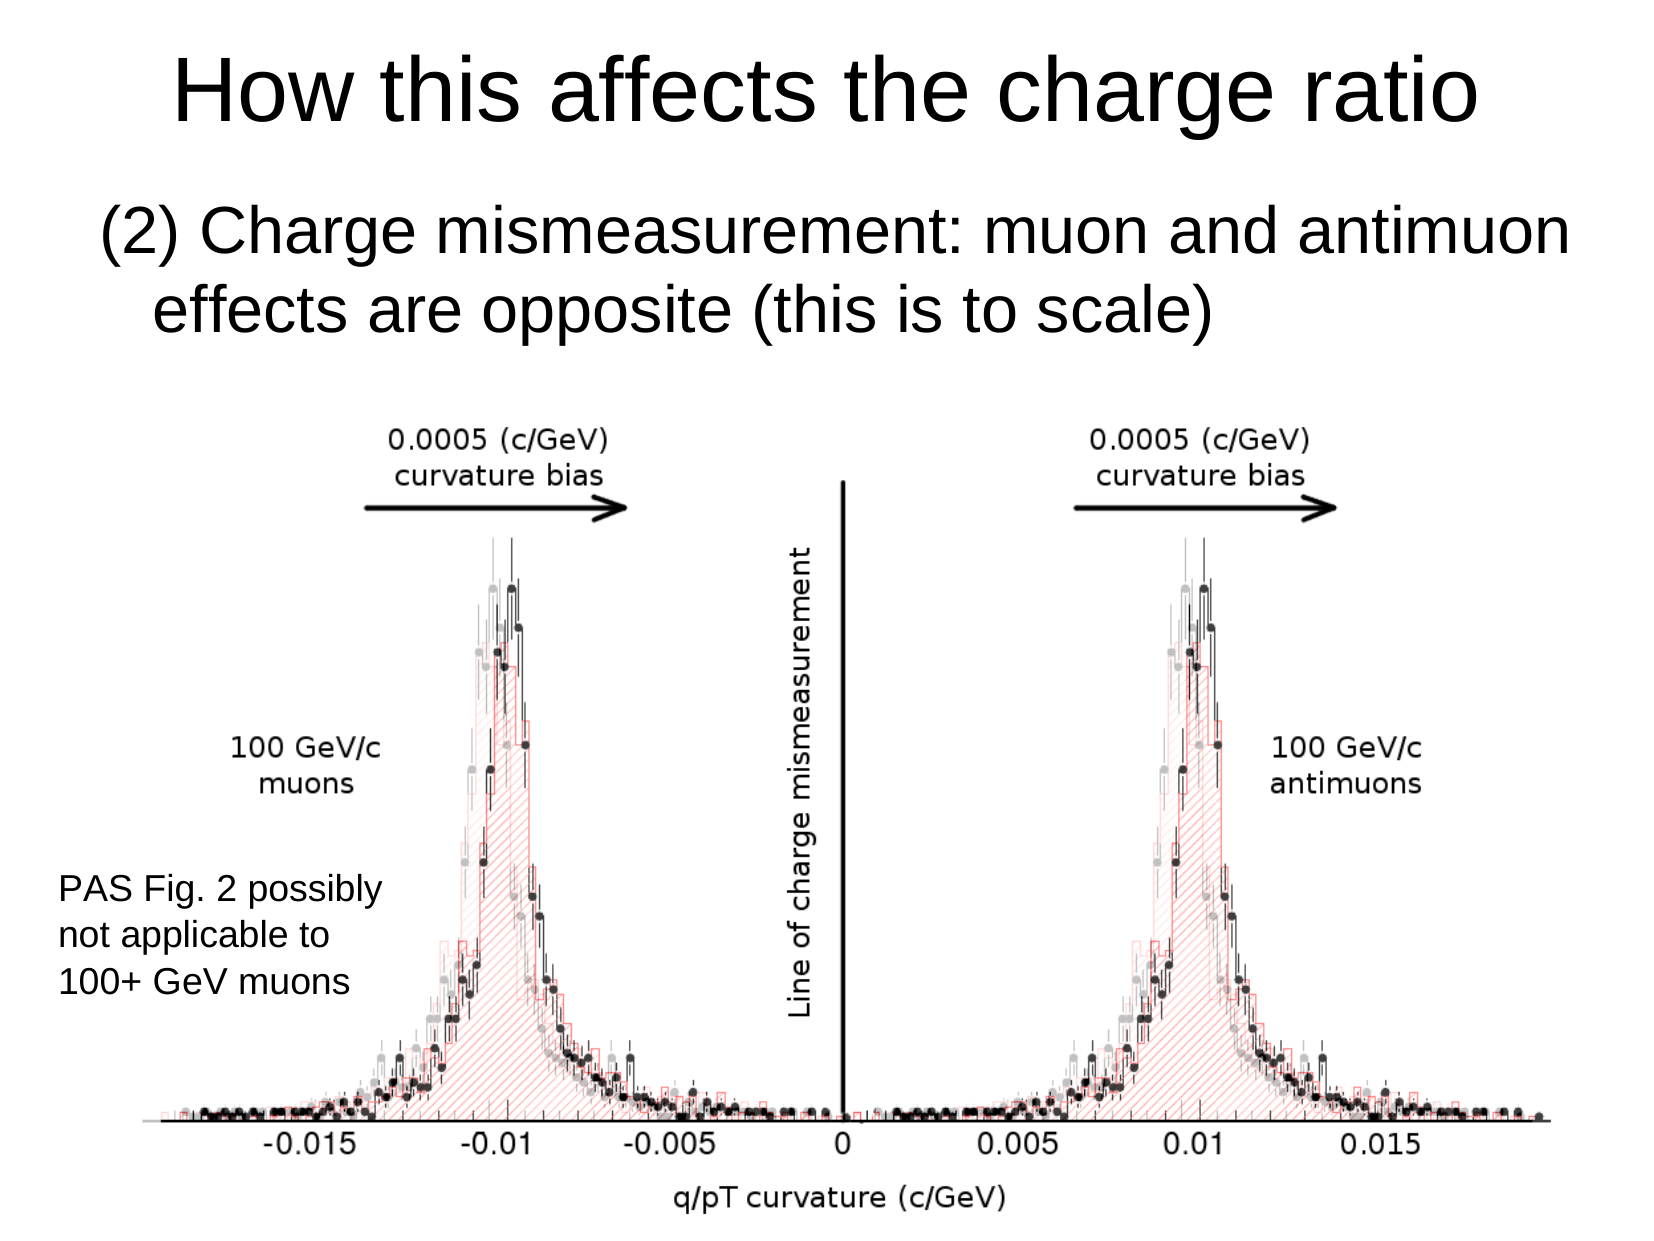

# How this affects the charge ratio
(2) Charge mismeasurement: muon and antimuon effects are opposite (this is to scale)‏
PAS Fig. 2 possibly not applicable to 100+ GeV muons